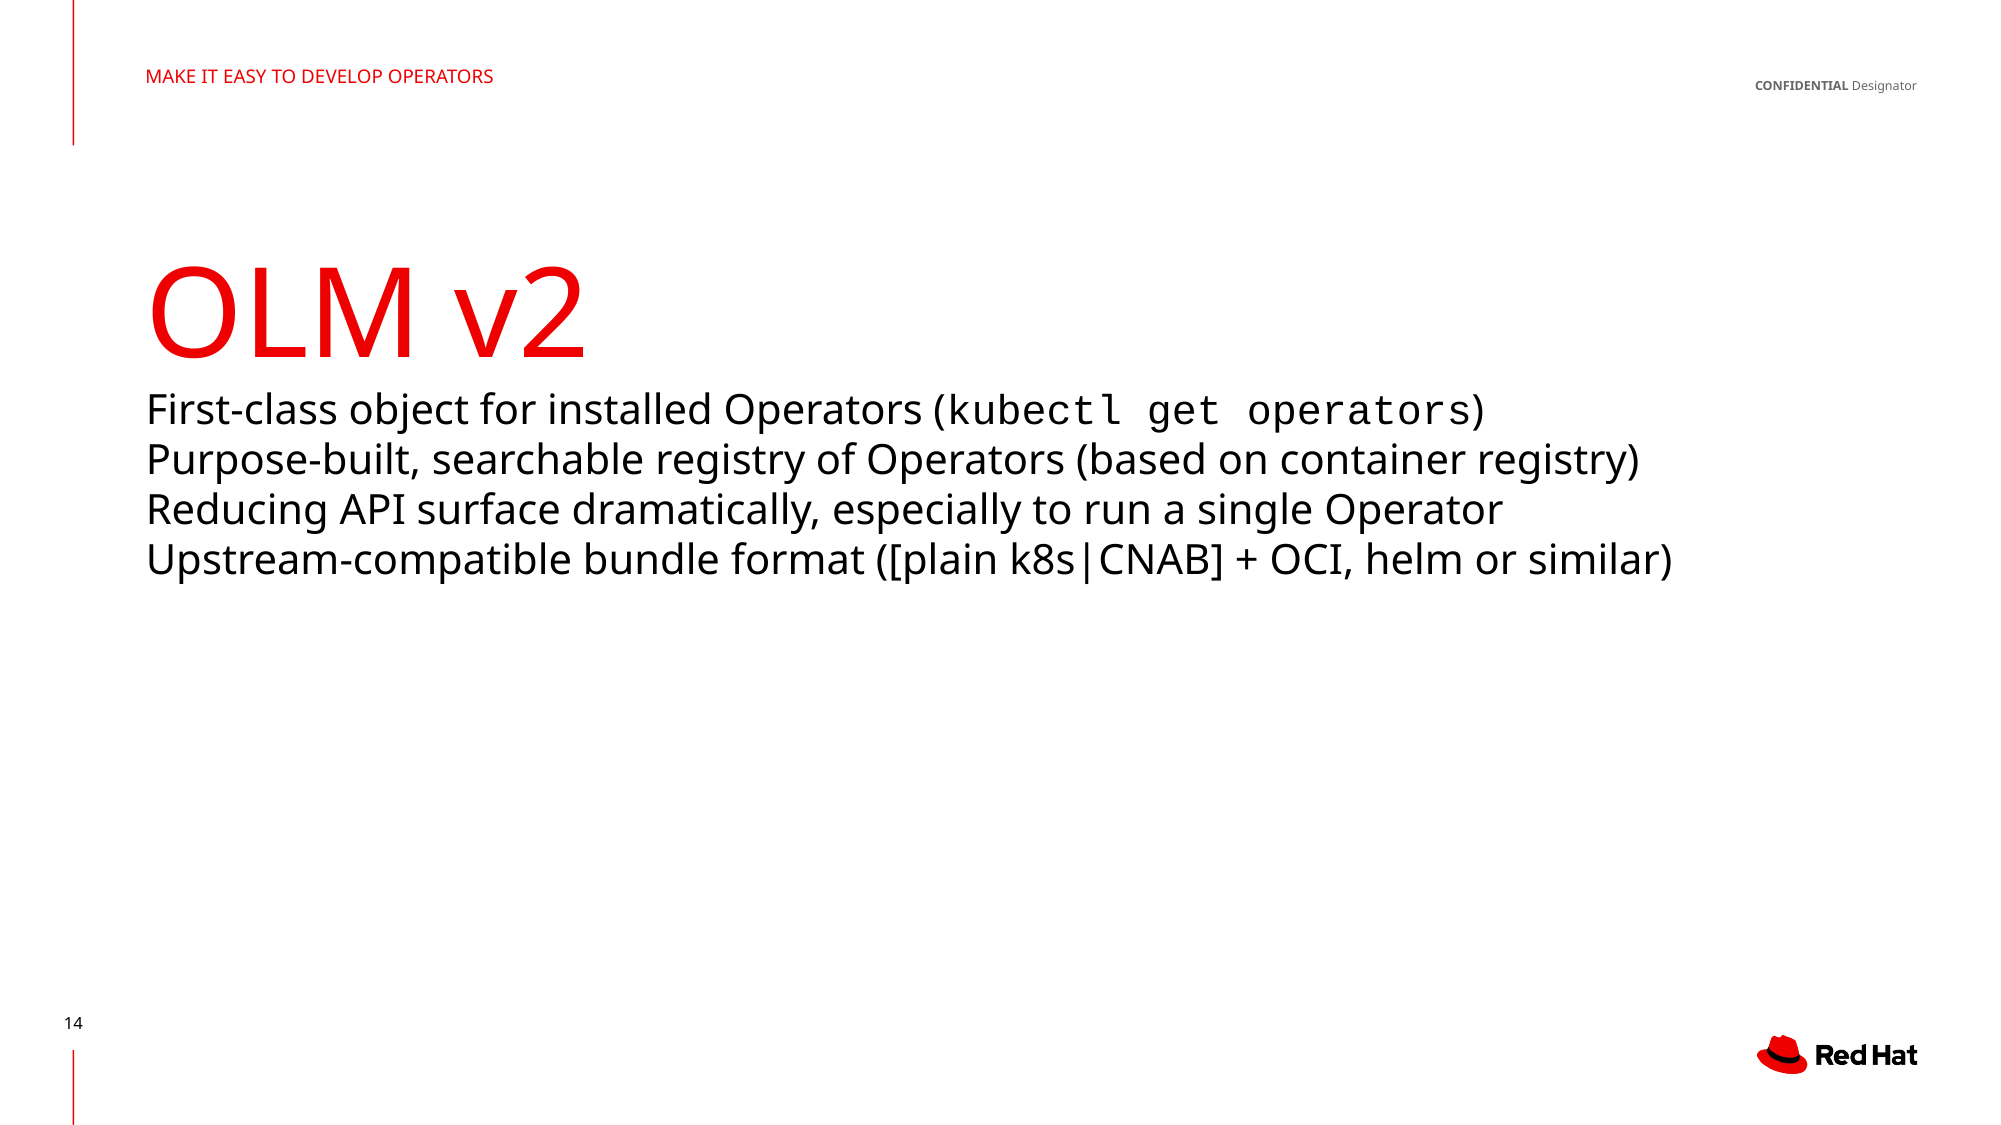

# MAKE IT EASY TO DEVELOP OPERATORS
OLM v2
First-class object for installed Operators (kubectl get operators)
Purpose-built, searchable registry of Operators (based on container registry)
Reducing API surface dramatically, especially to run a single Operator
Upstream-compatible bundle format ([plain k8s|CNAB] + OCI, helm or similar)